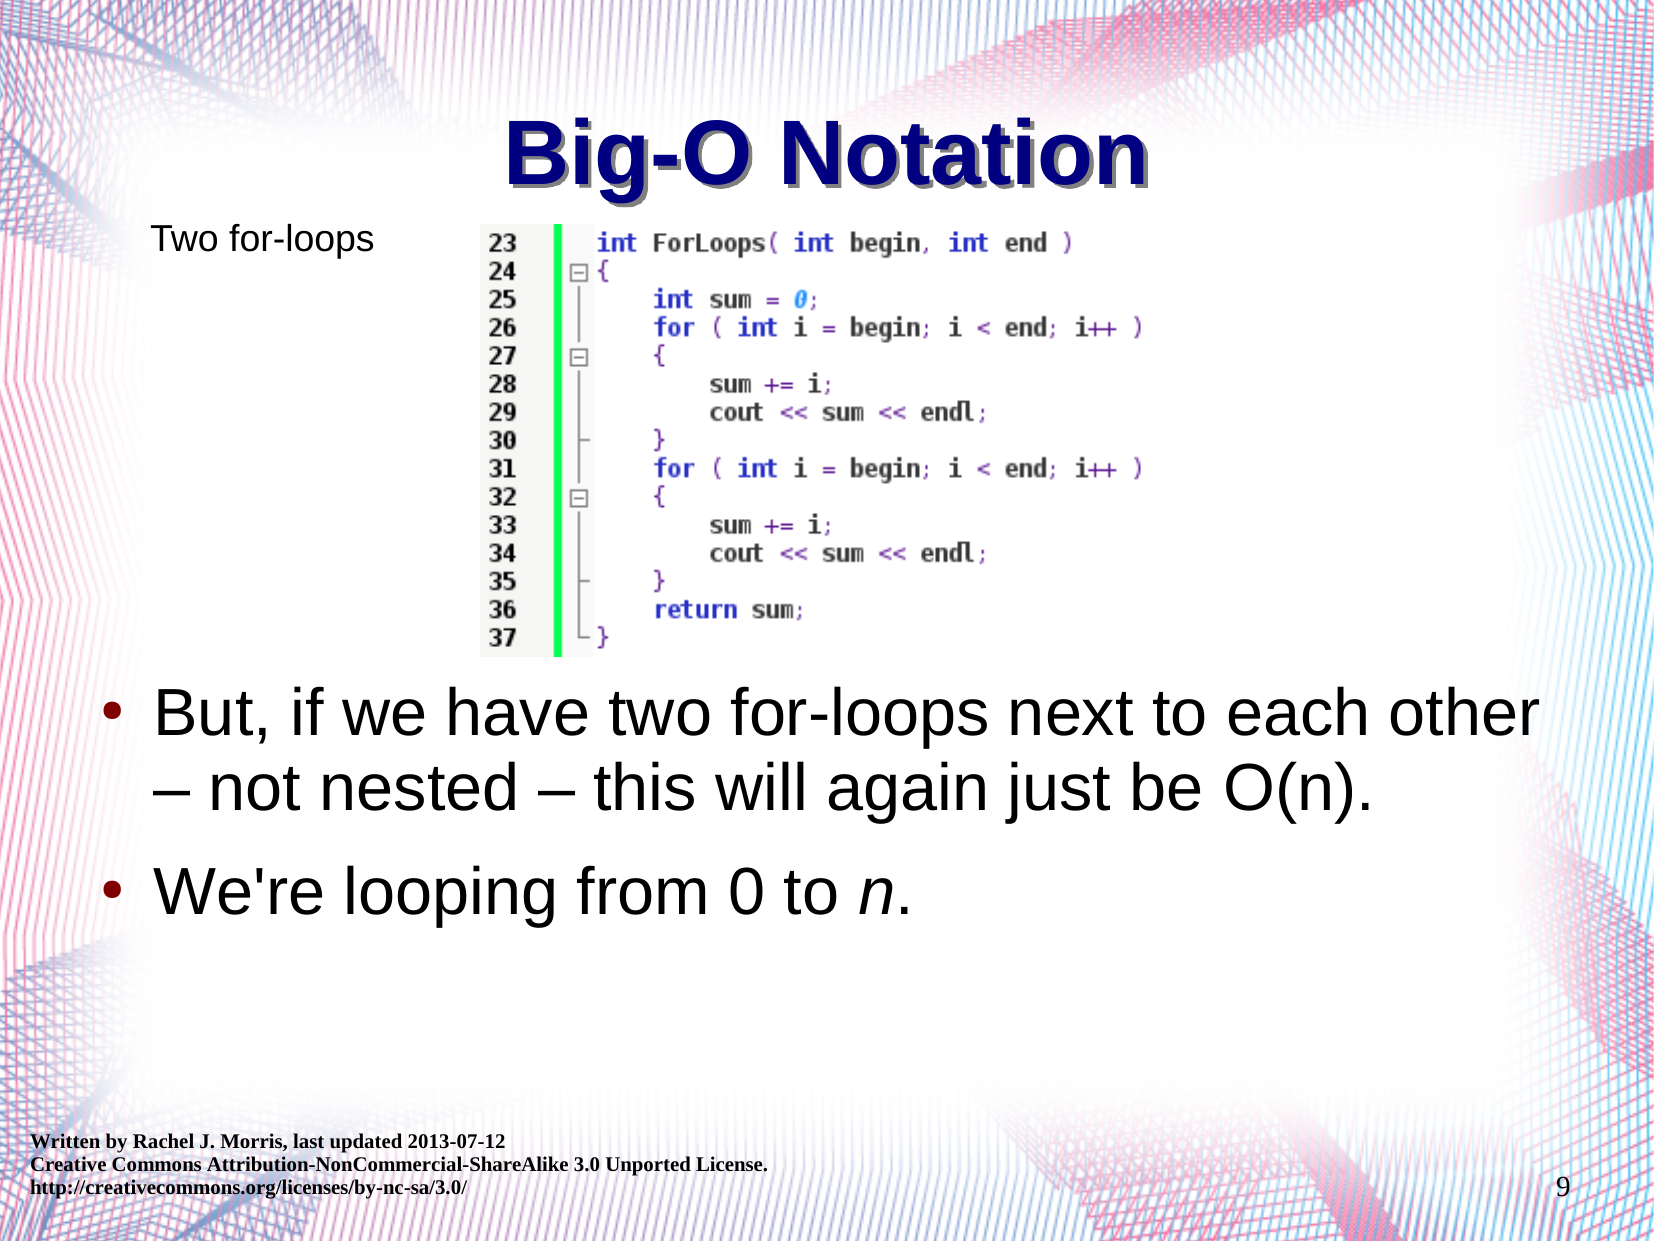

# Big-O Notation
Two for-loops
But, if we have two for-loops next to each other – not nested – this will again just be O(n).
We're looping from 0 to n.
9